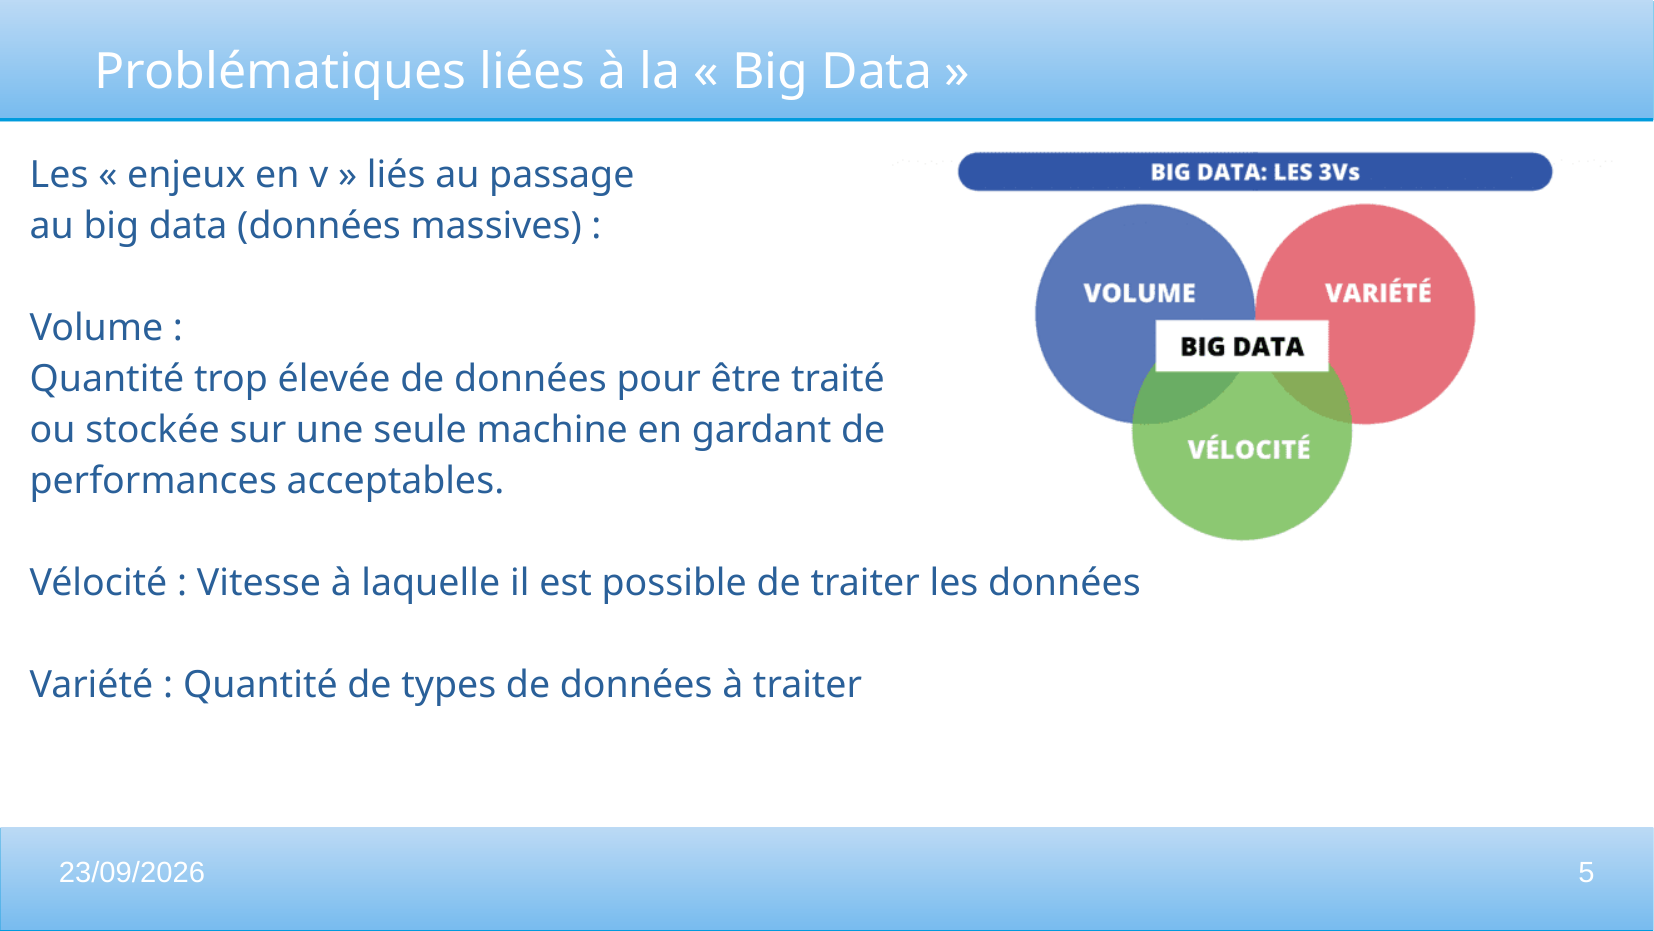

# Problématiques liées à la « Big Data »
Les « enjeux en v » liés au passage
au big data (données massives) :
Volume :
Quantité trop élevée de données pour être traitée
ou stockée sur une seule machine en gardant des
performances acceptables.
Vélocité : Vitesse à laquelle il est possible de traiter les données
Variété : Quantité de types de données à traiter
5